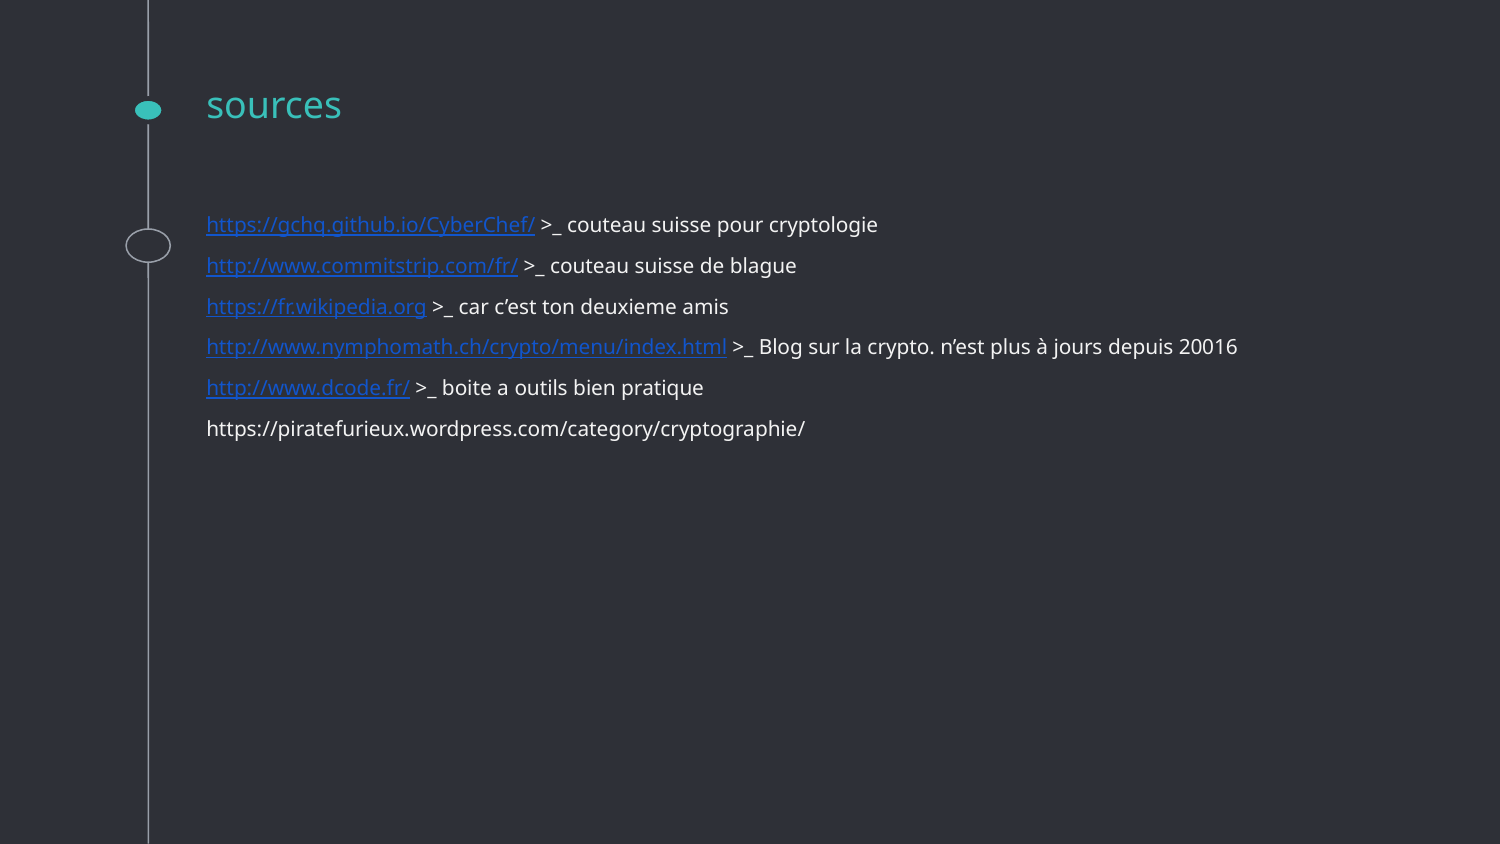

# sources
https://gchq.github.io/CyberChef/ >_ couteau suisse pour cryptologie
http://www.commitstrip.com/fr/ >_ couteau suisse de blague
https://fr.wikipedia.org >_ car c’est ton deuxieme amis
http://www.nymphomath.ch/crypto/menu/index.html >_ Blog sur la crypto. n’est plus à jours depuis 20016
http://www.dcode.fr/ >_ boite a outils bien pratique
https://piratefurieux.wordpress.com/category/cryptographie/